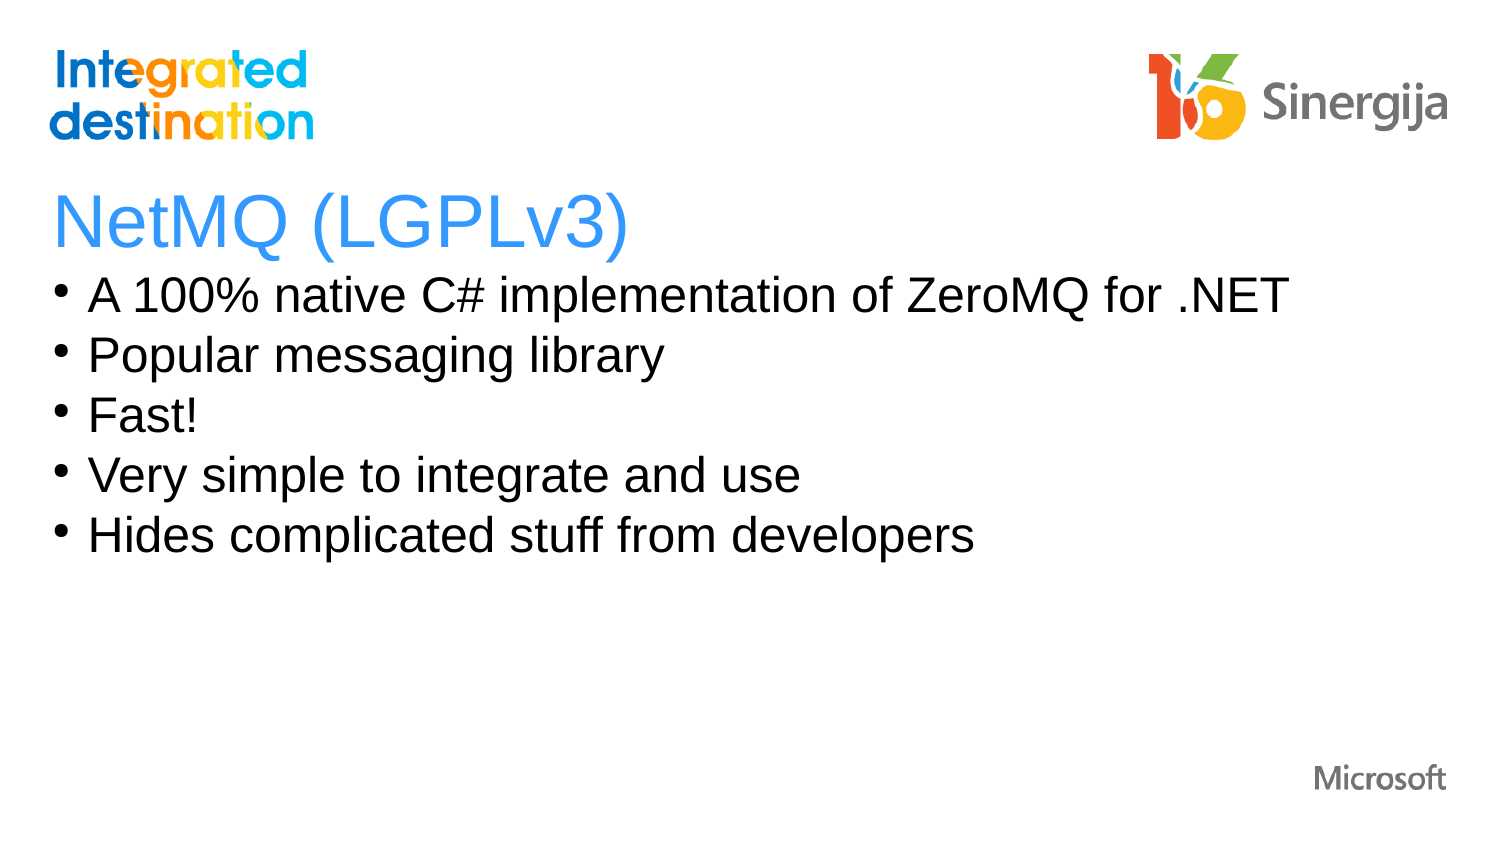

NetMQ (LGPLv3)
A 100% native C# implementation of ZeroMQ for .NET
Popular messaging library
Fast!
Very simple to integrate and use
Hides complicated stuff from developers